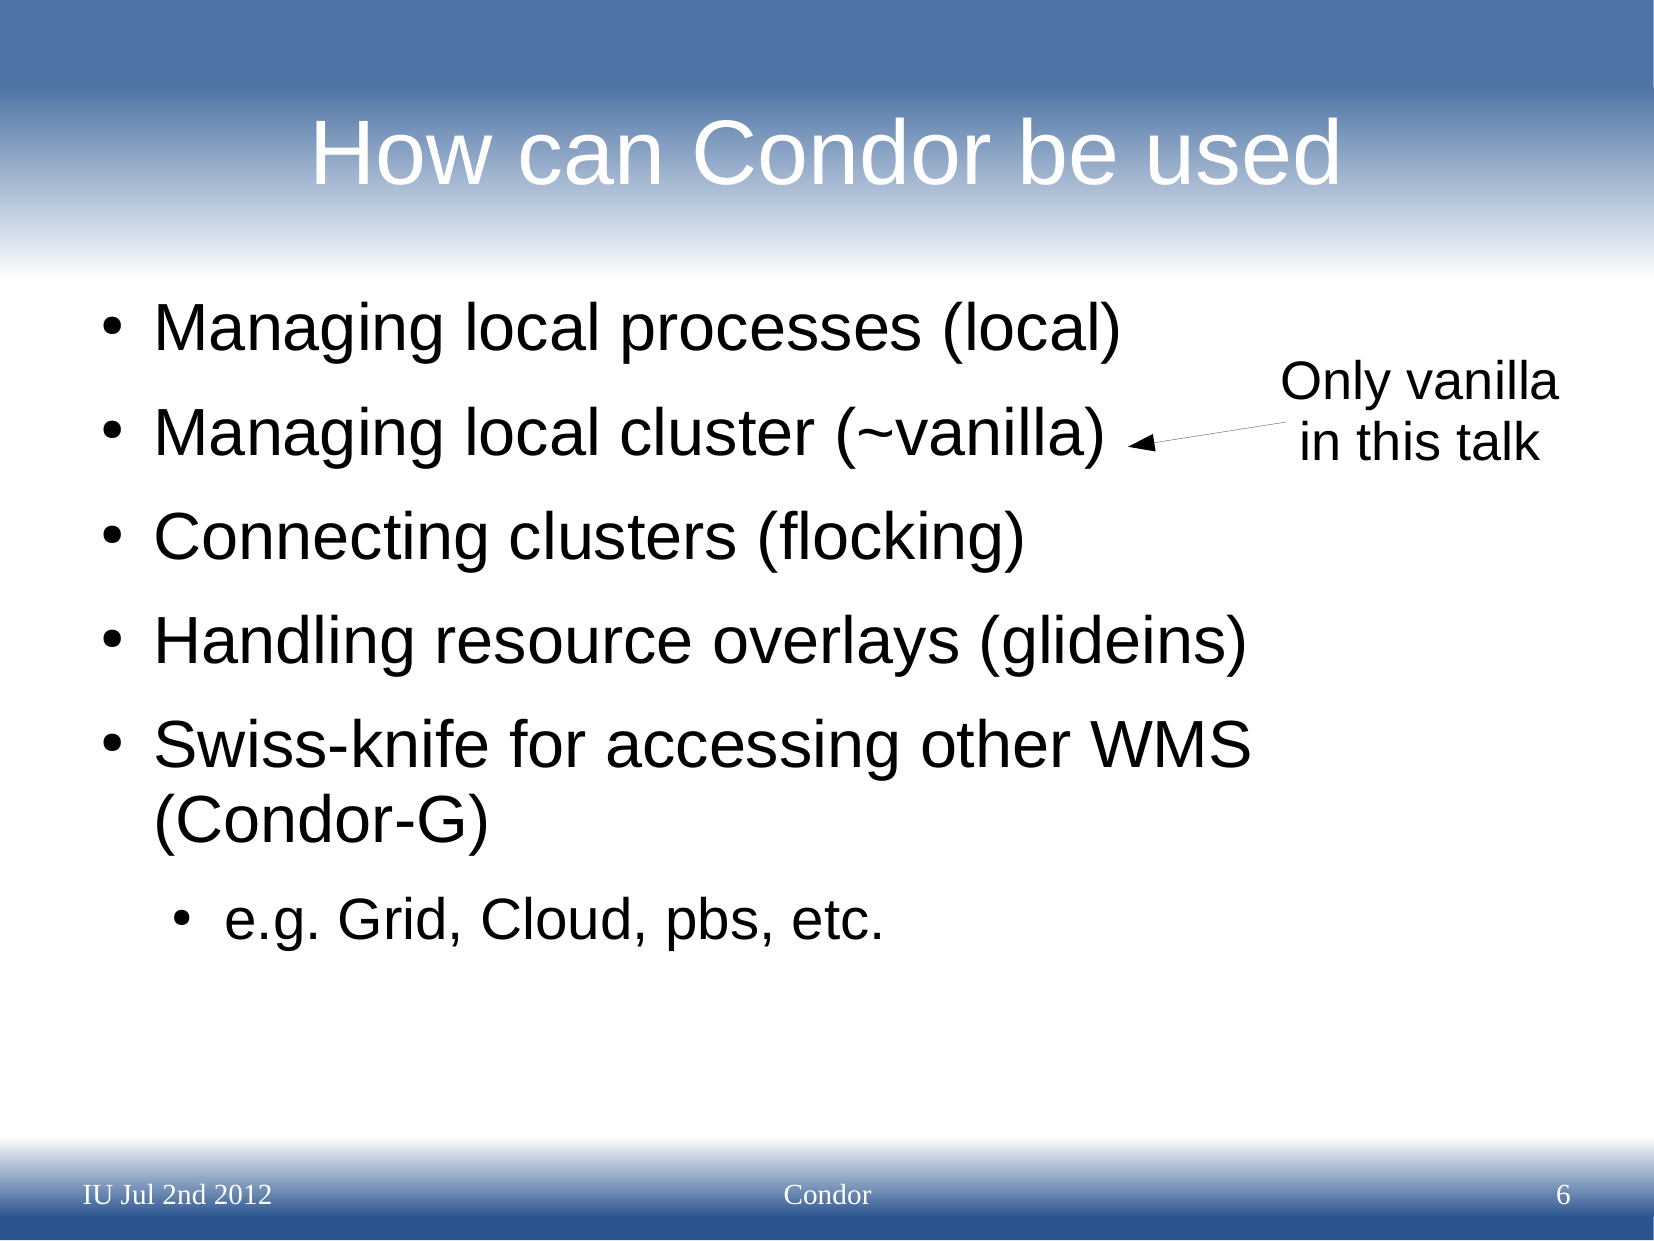

# How can Condor be used
Managing local processes (local)
Managing local cluster (~vanilla)
Connecting clusters (flocking)
Handling resource overlays (glideins)
Swiss-knife for accessing other WMS
(Condor-G)
e.g. Grid, Cloud, pbs, etc.
Only vanilla
in this talk
IU Jul 2nd 2012
Condor
6